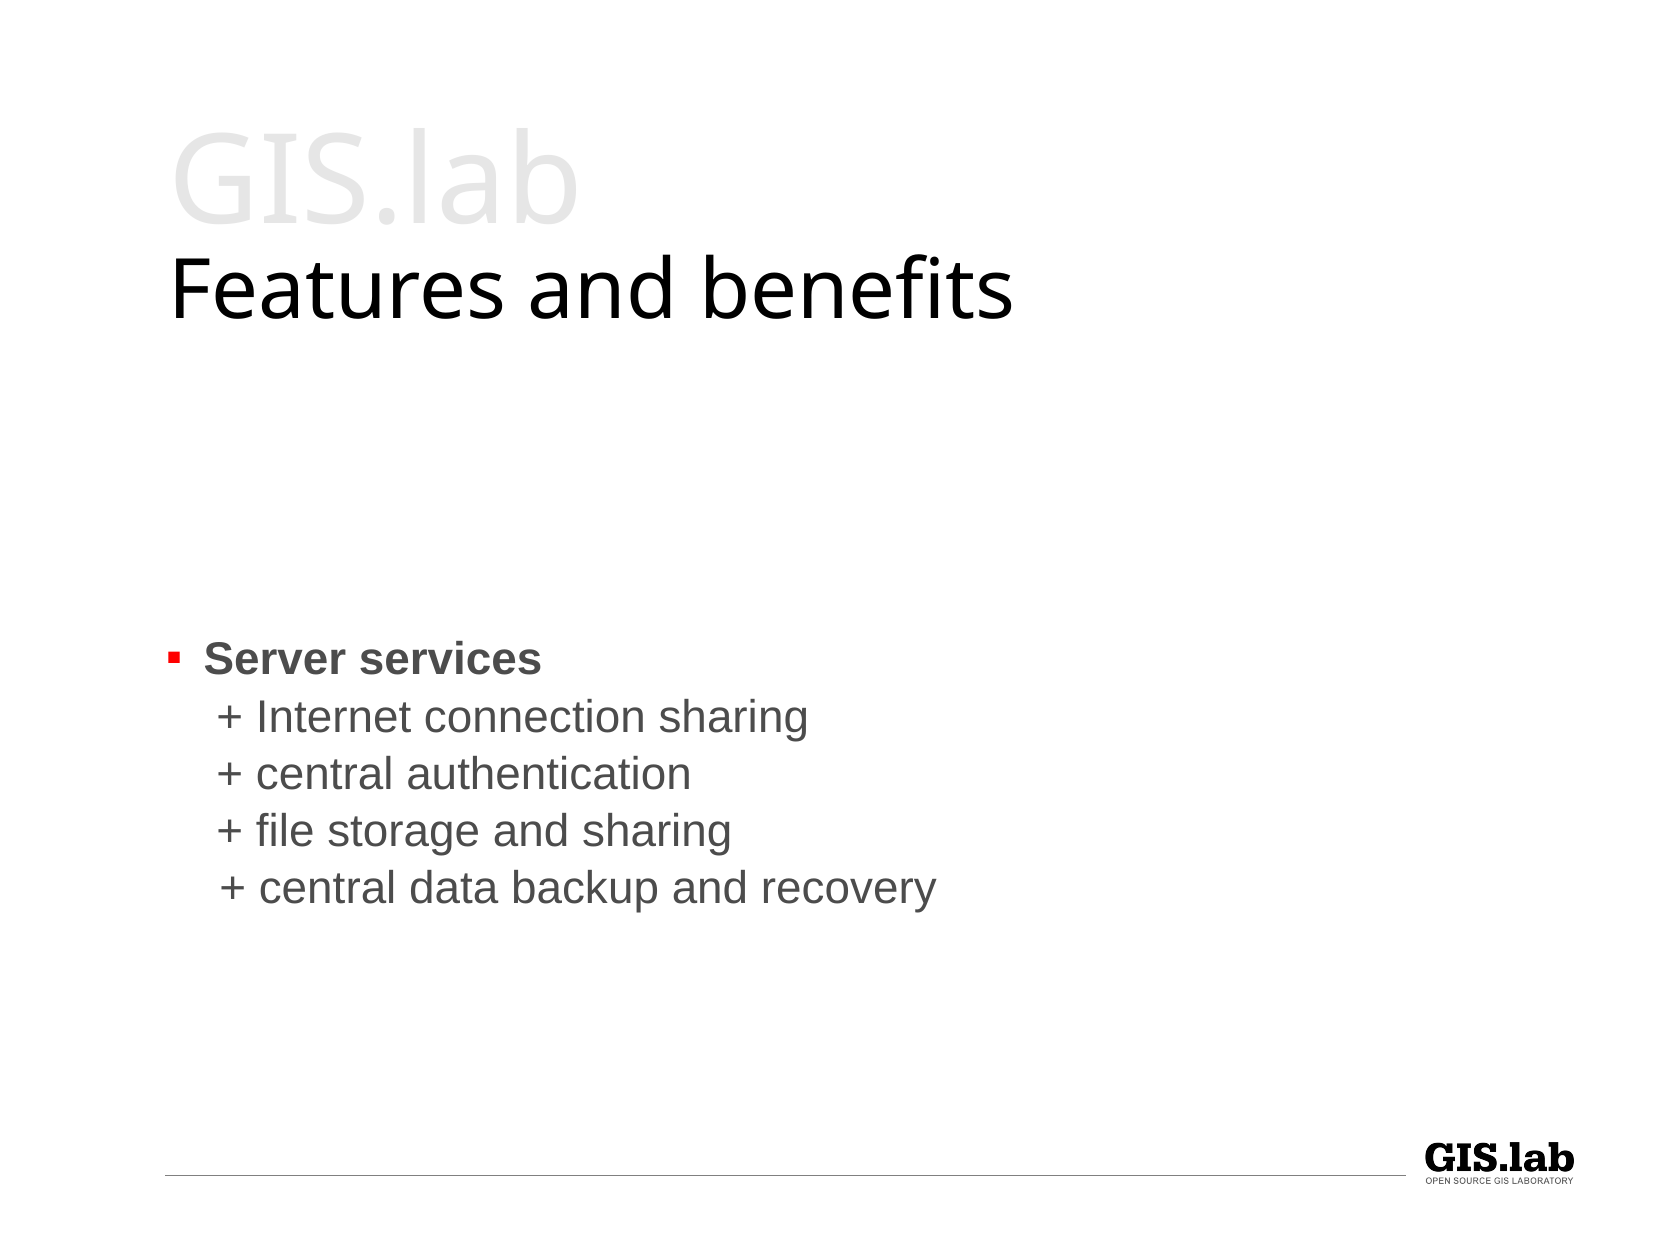

GIS.lab
Features and benefits
Server services
 + Internet connection sharing
 + central authentication
 + file storage and sharing
 + central data backup and recovery